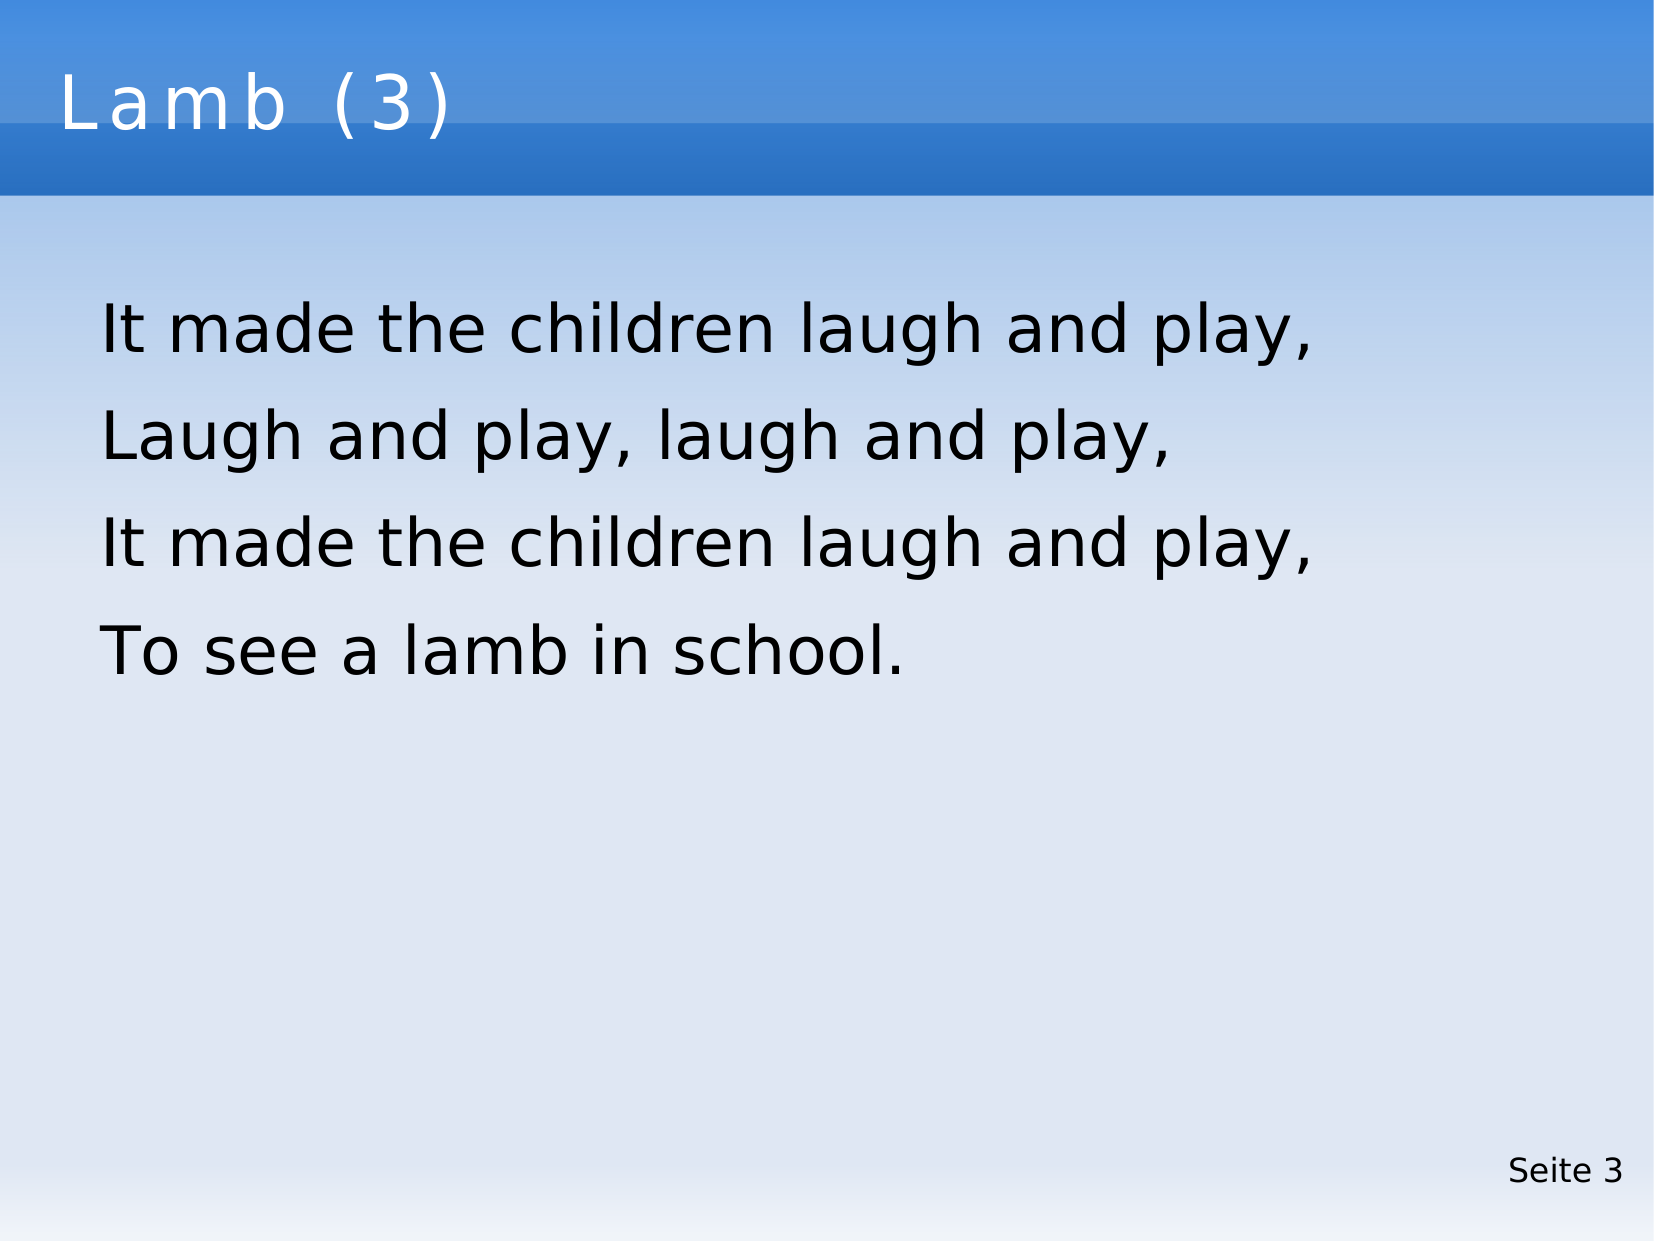

# Lamb (3)
It made the children laugh and play,
Laugh and play, laugh and play,
It made the children laugh and play,
To see a lamb in school.
3